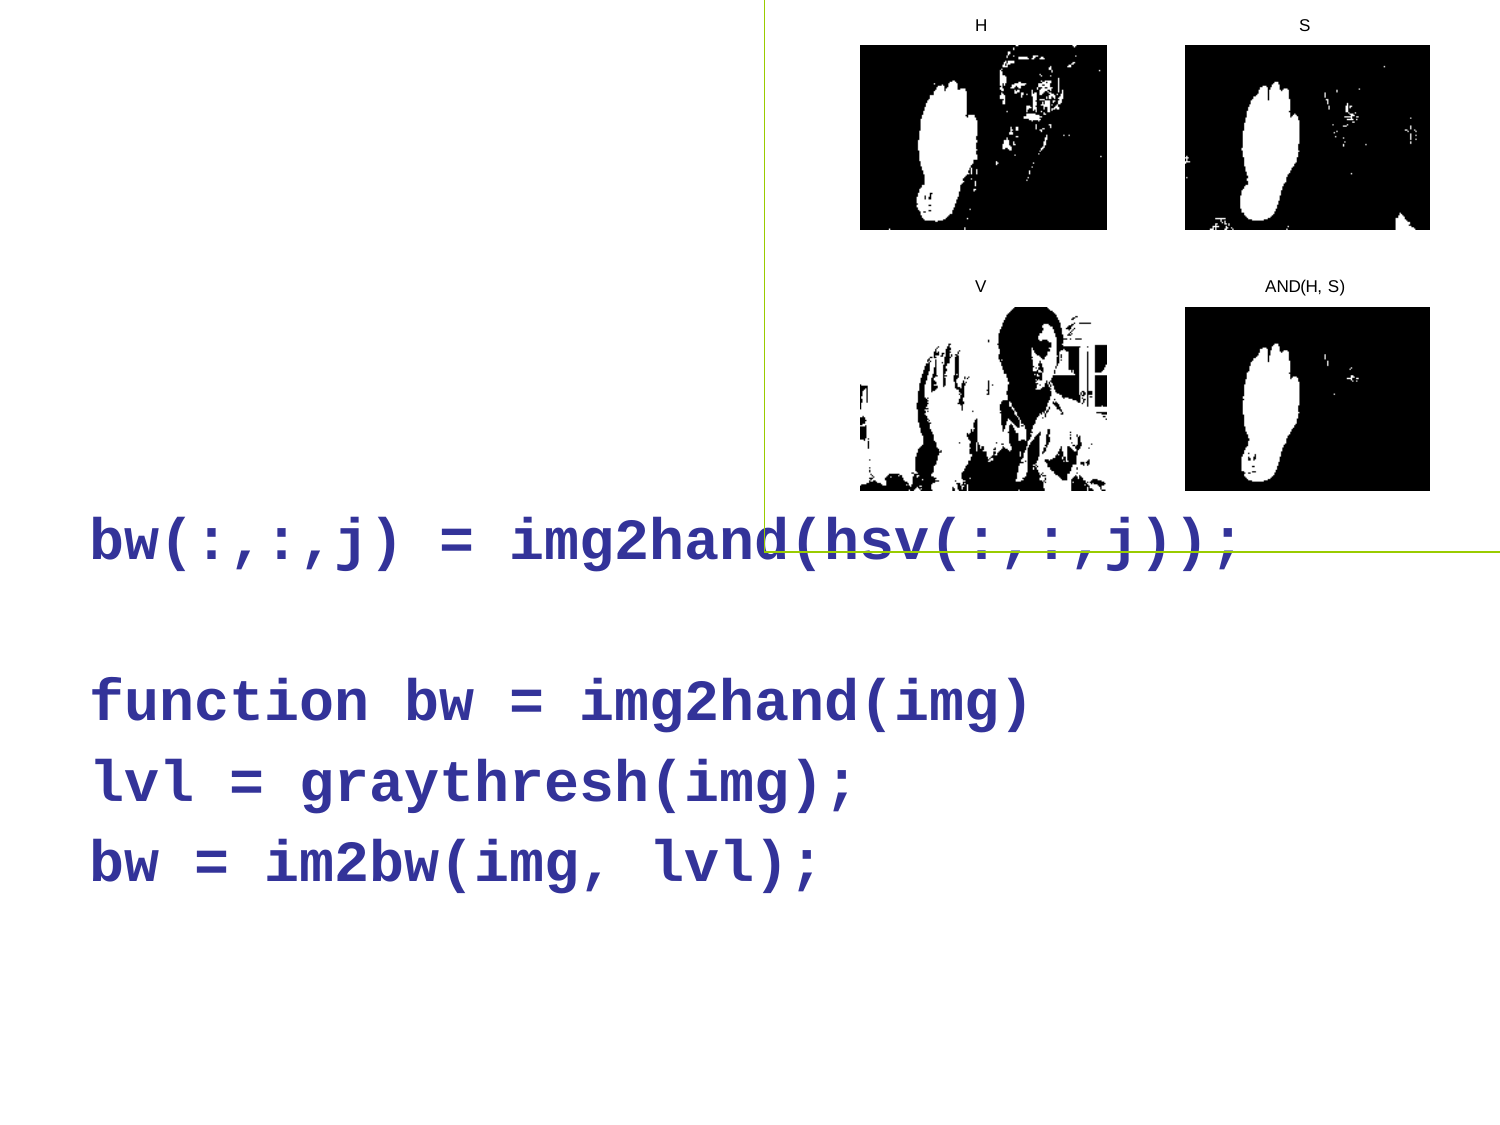

#
bw(:,:,j) = img2hand(hsv(:,:,j));
function bw = img2hand(img)
lvl = graythresh(img);
bw = im2bw(img, lvl);